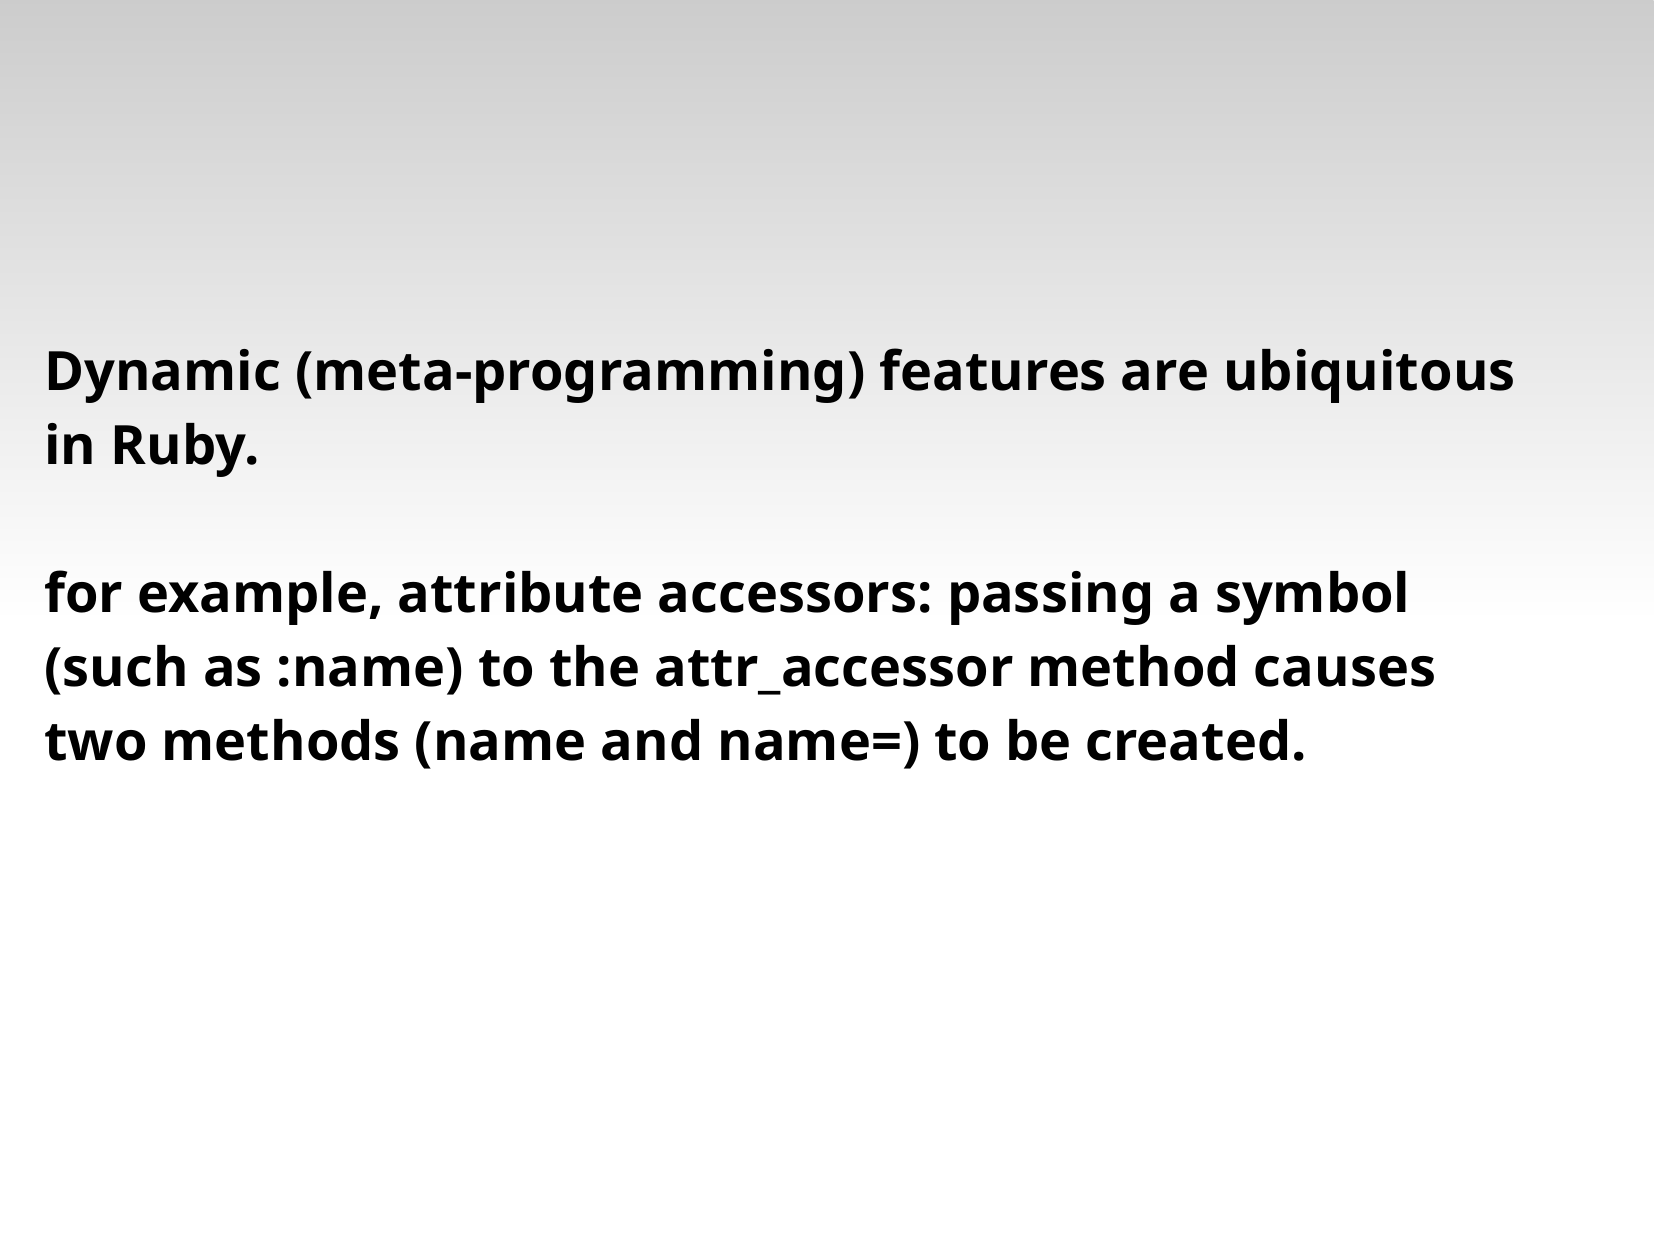

Dynamic (meta-programming) features are ubiquitous in Ruby.
for example, attribute accessors: passing a symbol (such as :name) to the attr_accessor method causes two methods (name and name=) to be created.